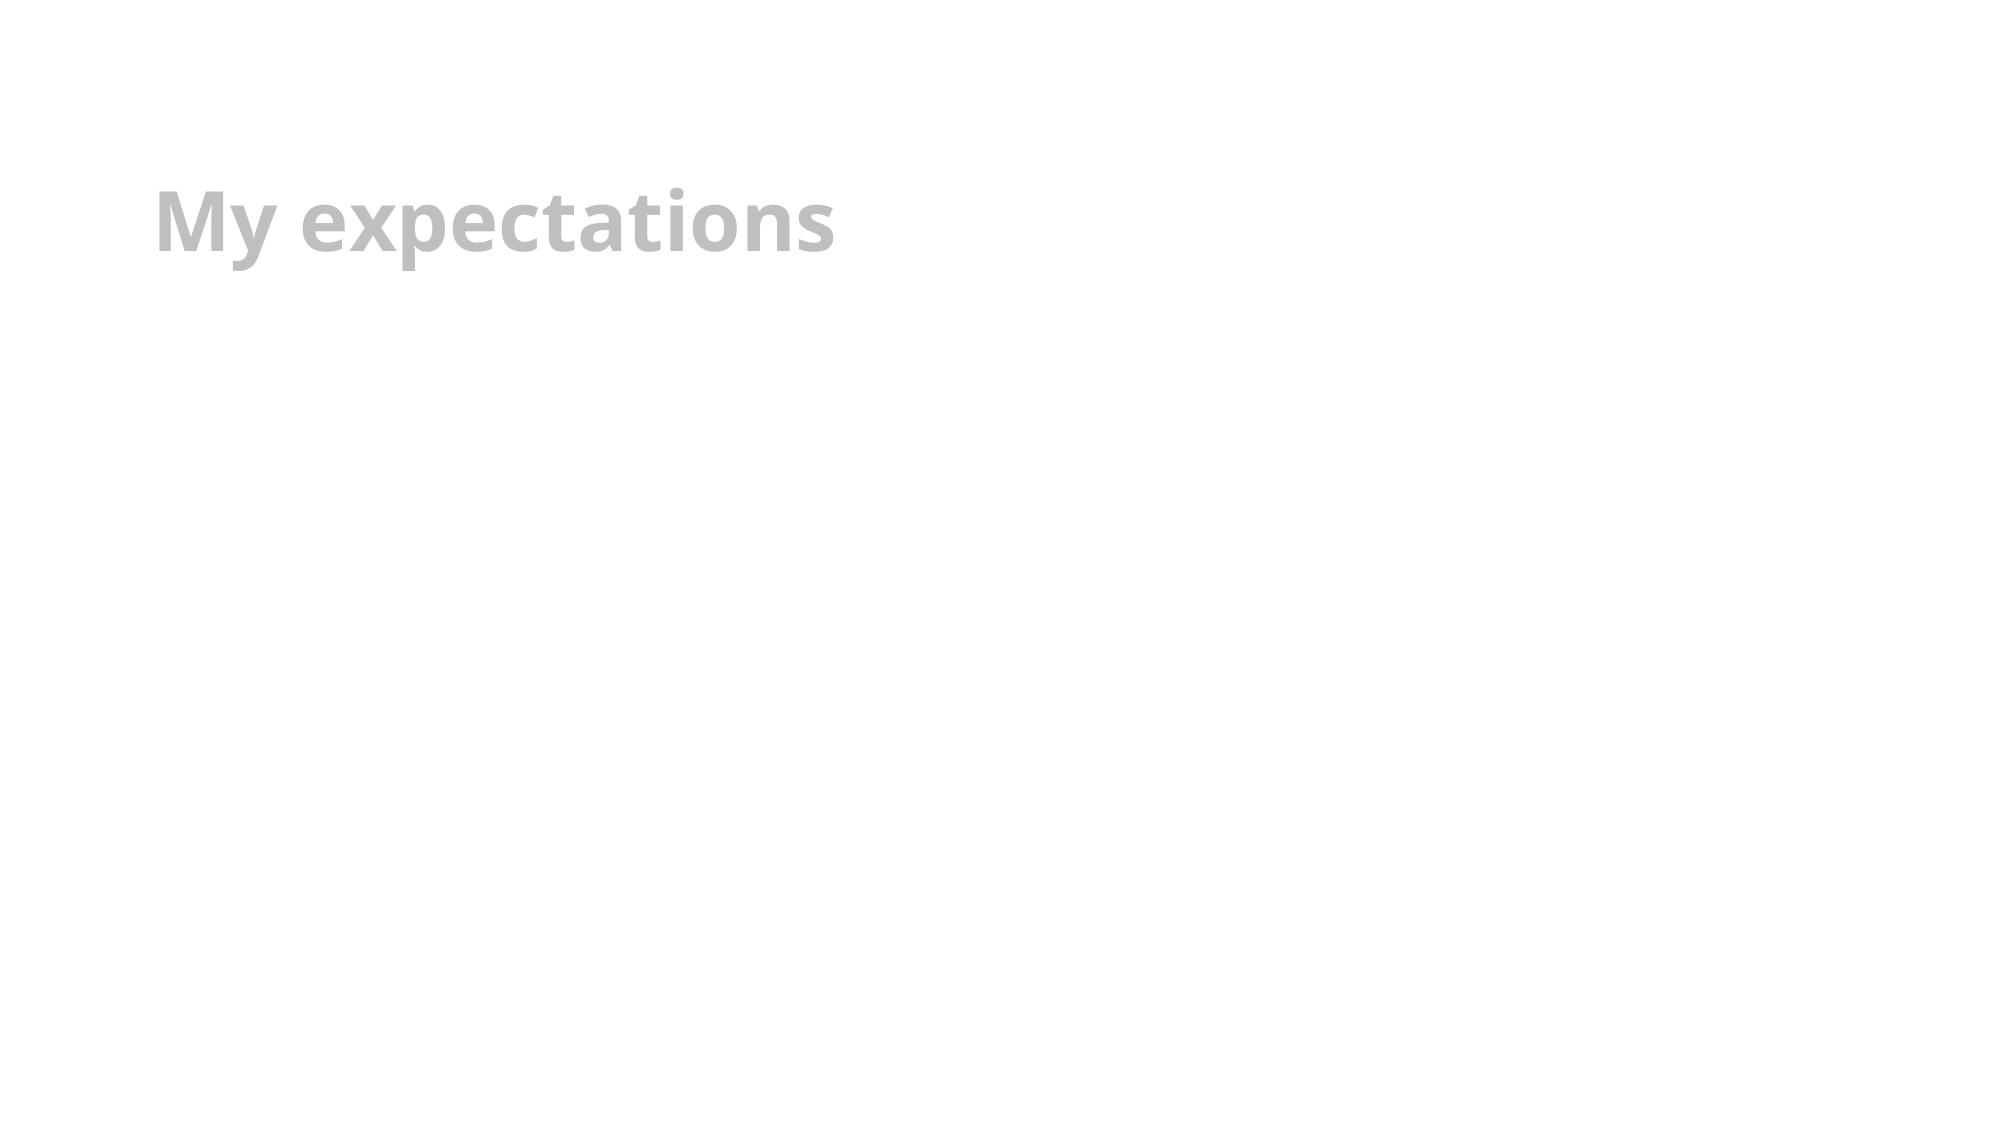

# I’m an ecologist now My expectations
Nesting behaviour is spatially correlated
We are more likely to find a nest close to other nests
Common swifts benefit from commercial activity, but not too much
The birds need food but also they need peace. They are peaceful birds.
Nature is important to the common swift
The birds need trees to do bird things like sitting and nesting
PS. I am not an ecologist
But let’s test these expectations anyway!